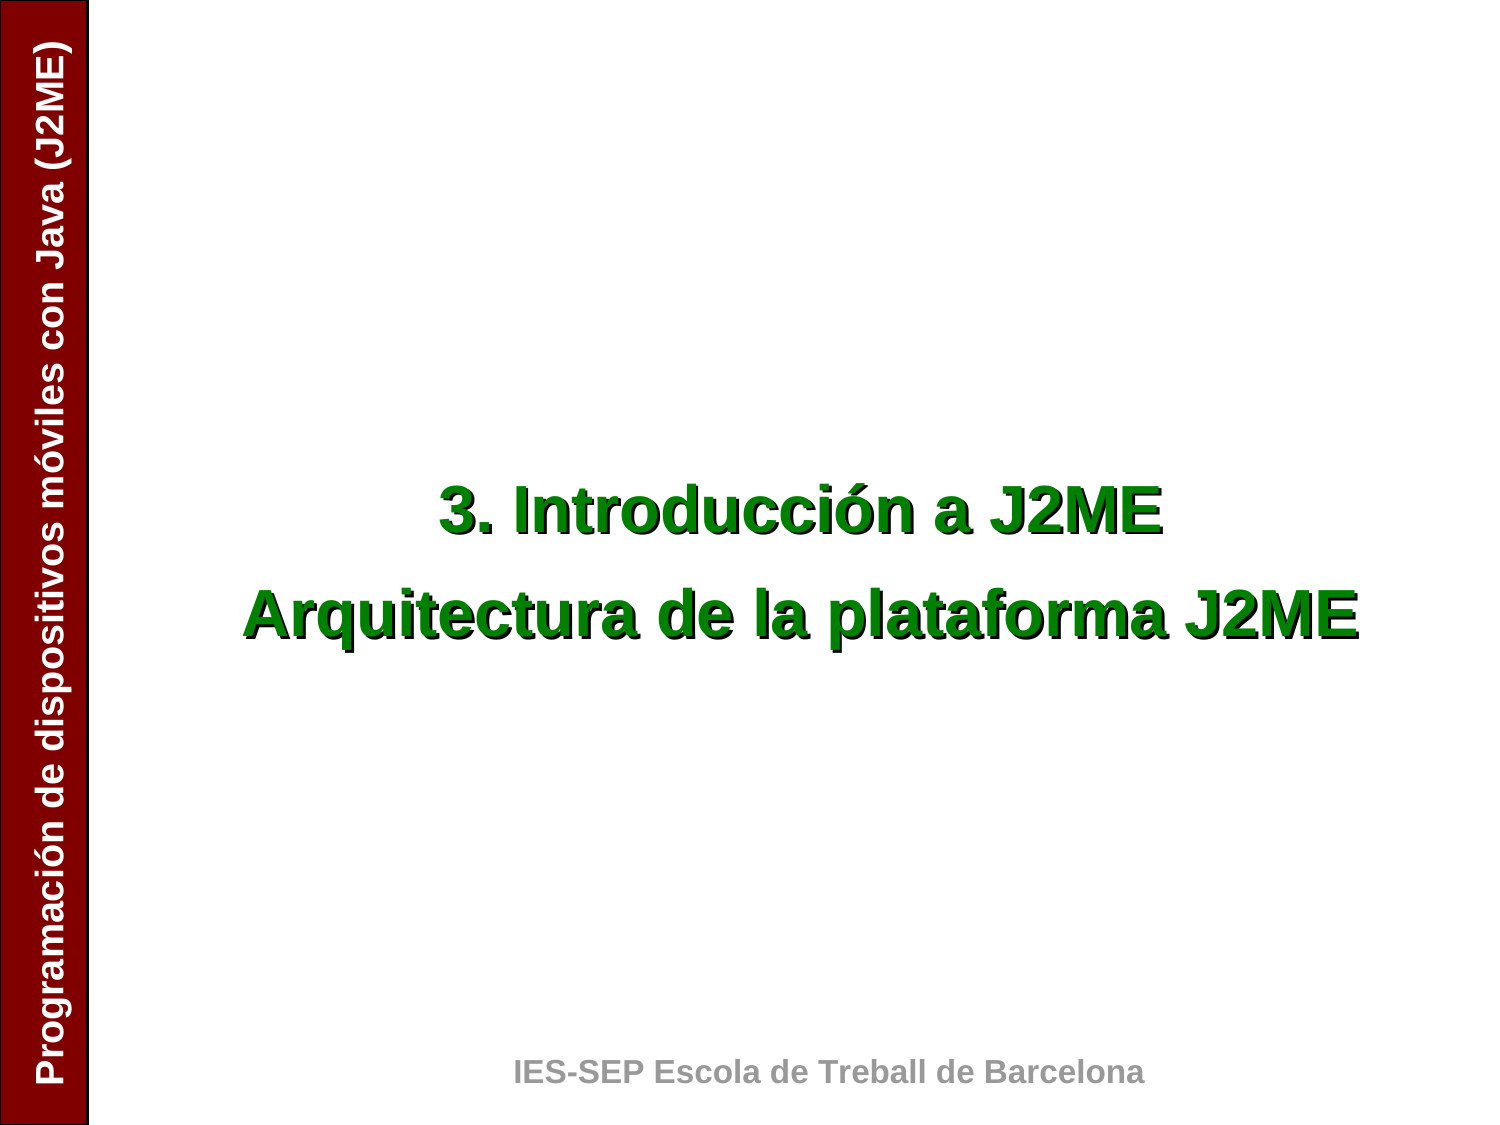

#
3. Introducción a J2ME
Arquitectura de la plataforma J2ME